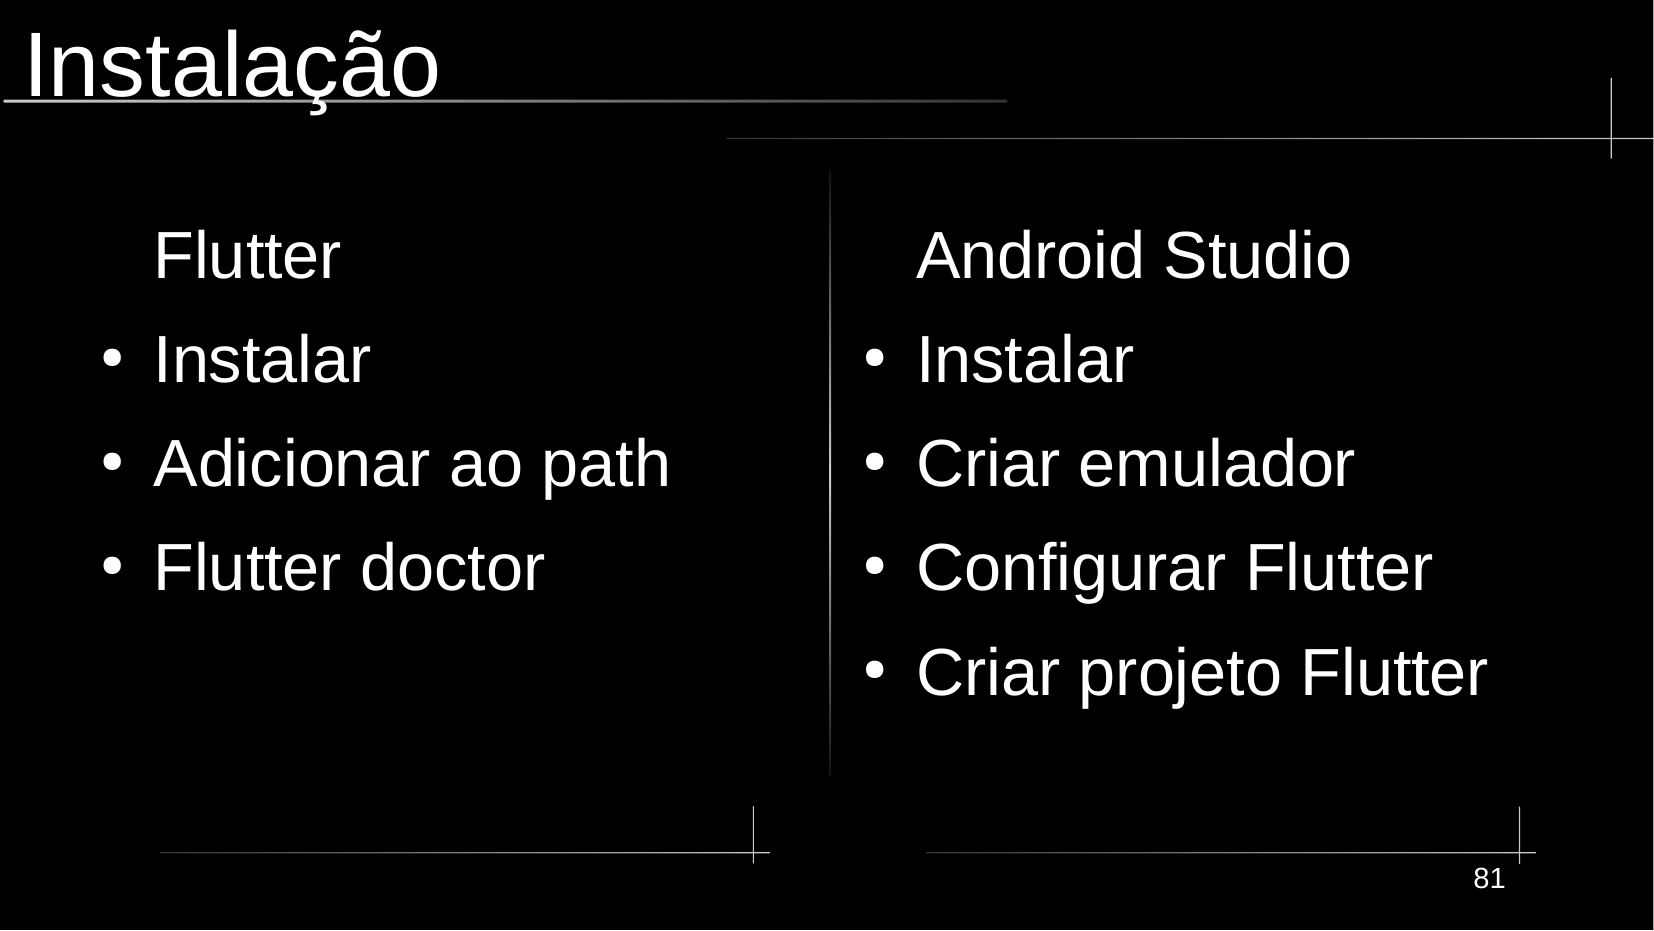

# Instalação
Flutter
Instalar
Adicionar ao path
Flutter doctor
Android Studio
Instalar
Criar emulador
Configurar Flutter
Criar projeto Flutter
81